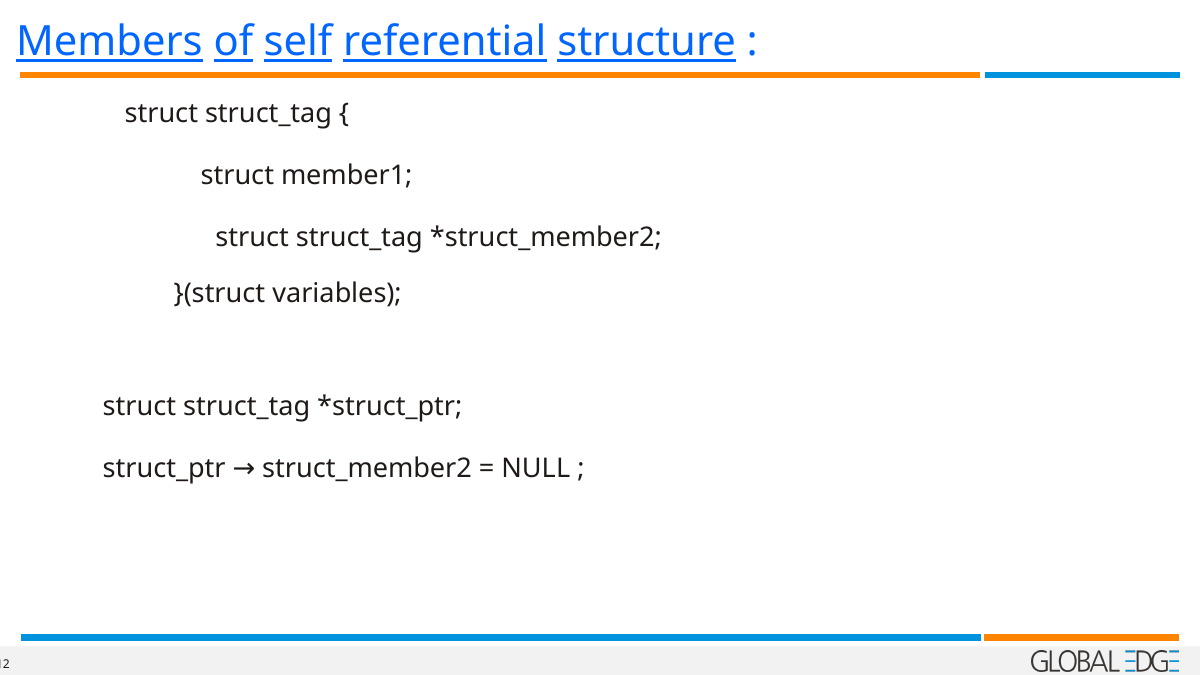

Members of self referential structure :
# struct struct_tag {
 struct member1;
 struct struct_tag *struct_member2;
}(struct variables);
struct struct_tag *struct_ptr;
struct_ptr → struct_member2 = NULL ;